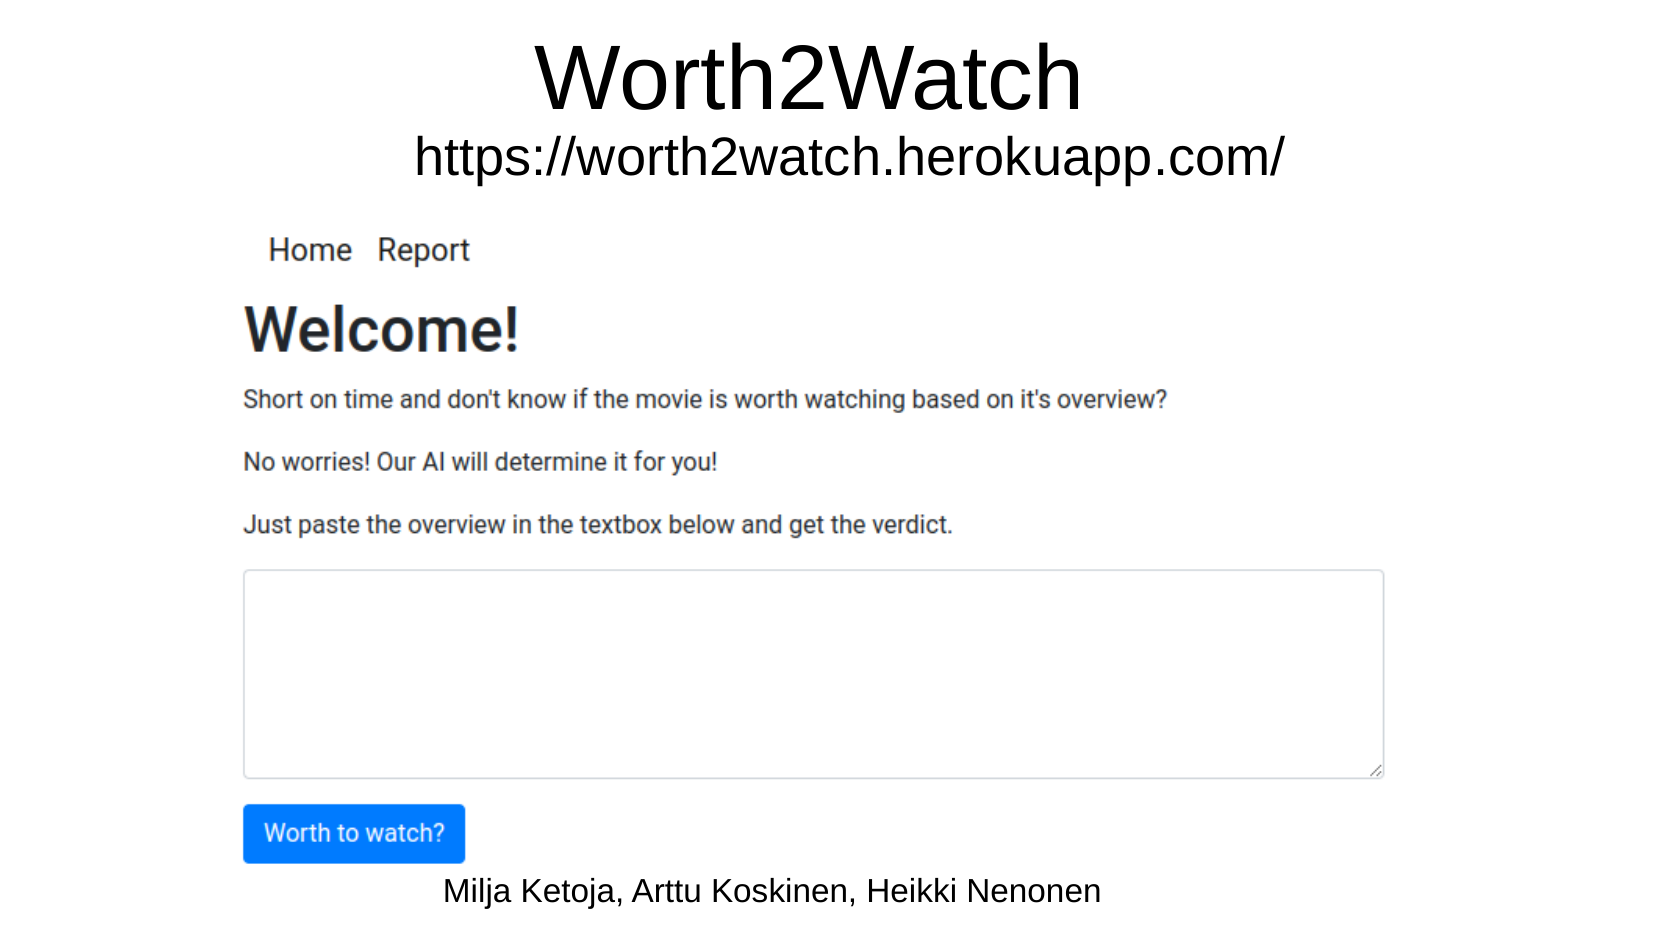

# Worth2Watch
https://worth2watch.herokuapp.com/
Milja Ketoja, Arttu Koskinen, Heikki Nenonen